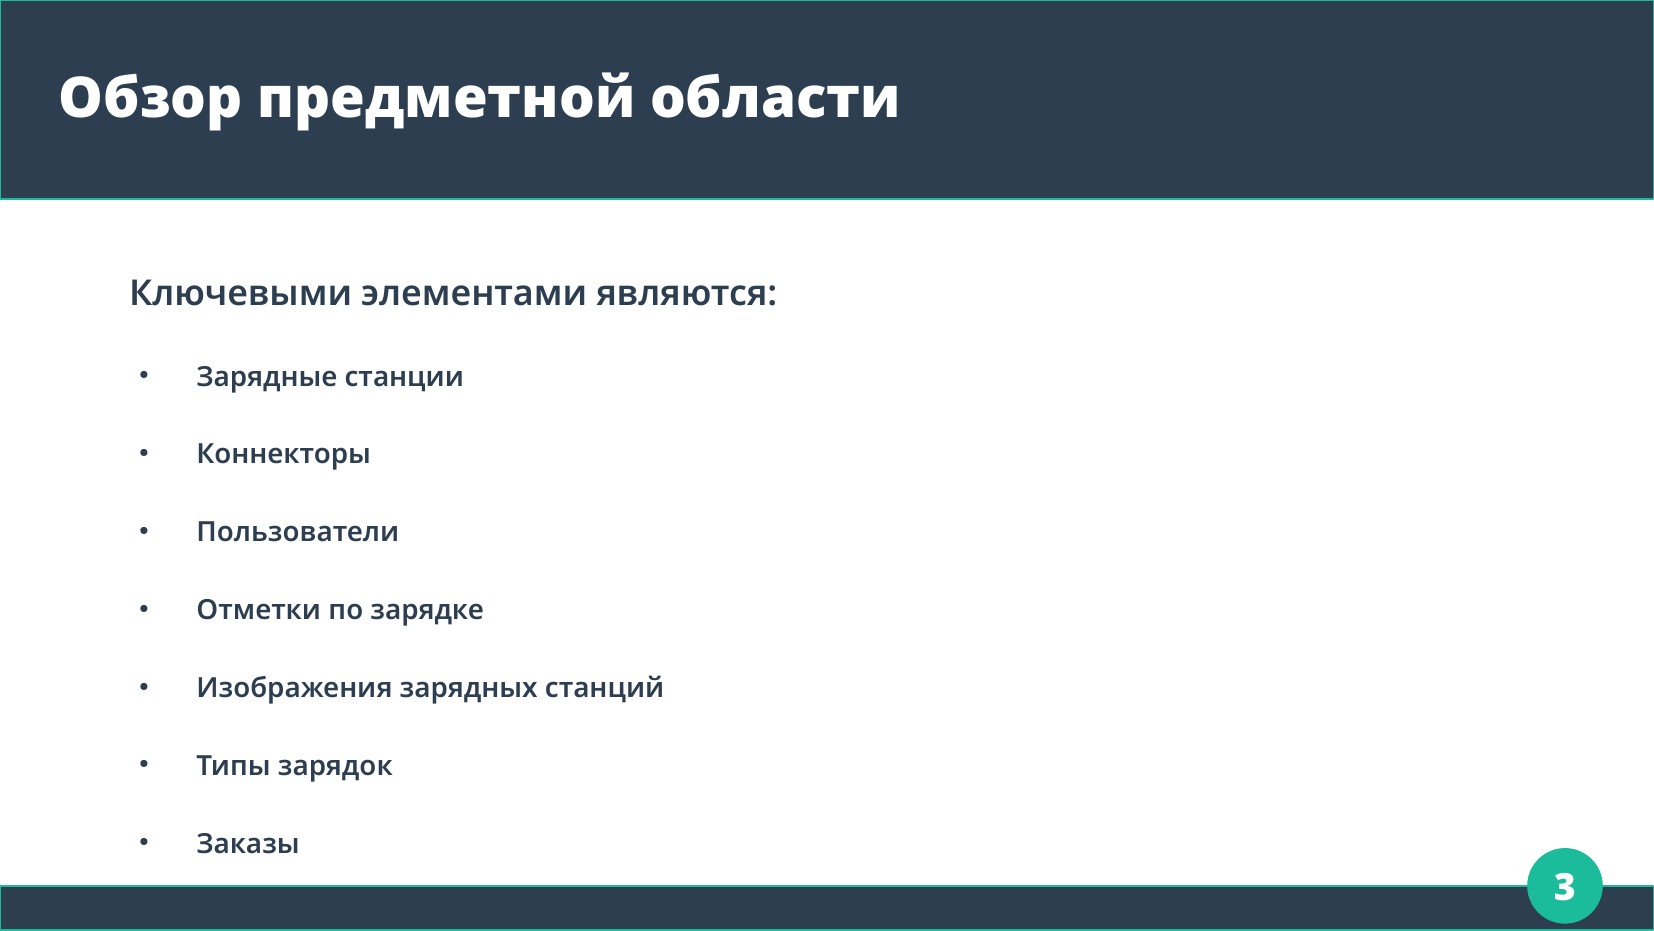

# Обзор предметной области
Ключевыми элементами являются:
Зарядные станции
Коннекторы
Пользователи
Отметки по зарядке
Изображения зарядных станций
Типы зарядок
Заказы
3